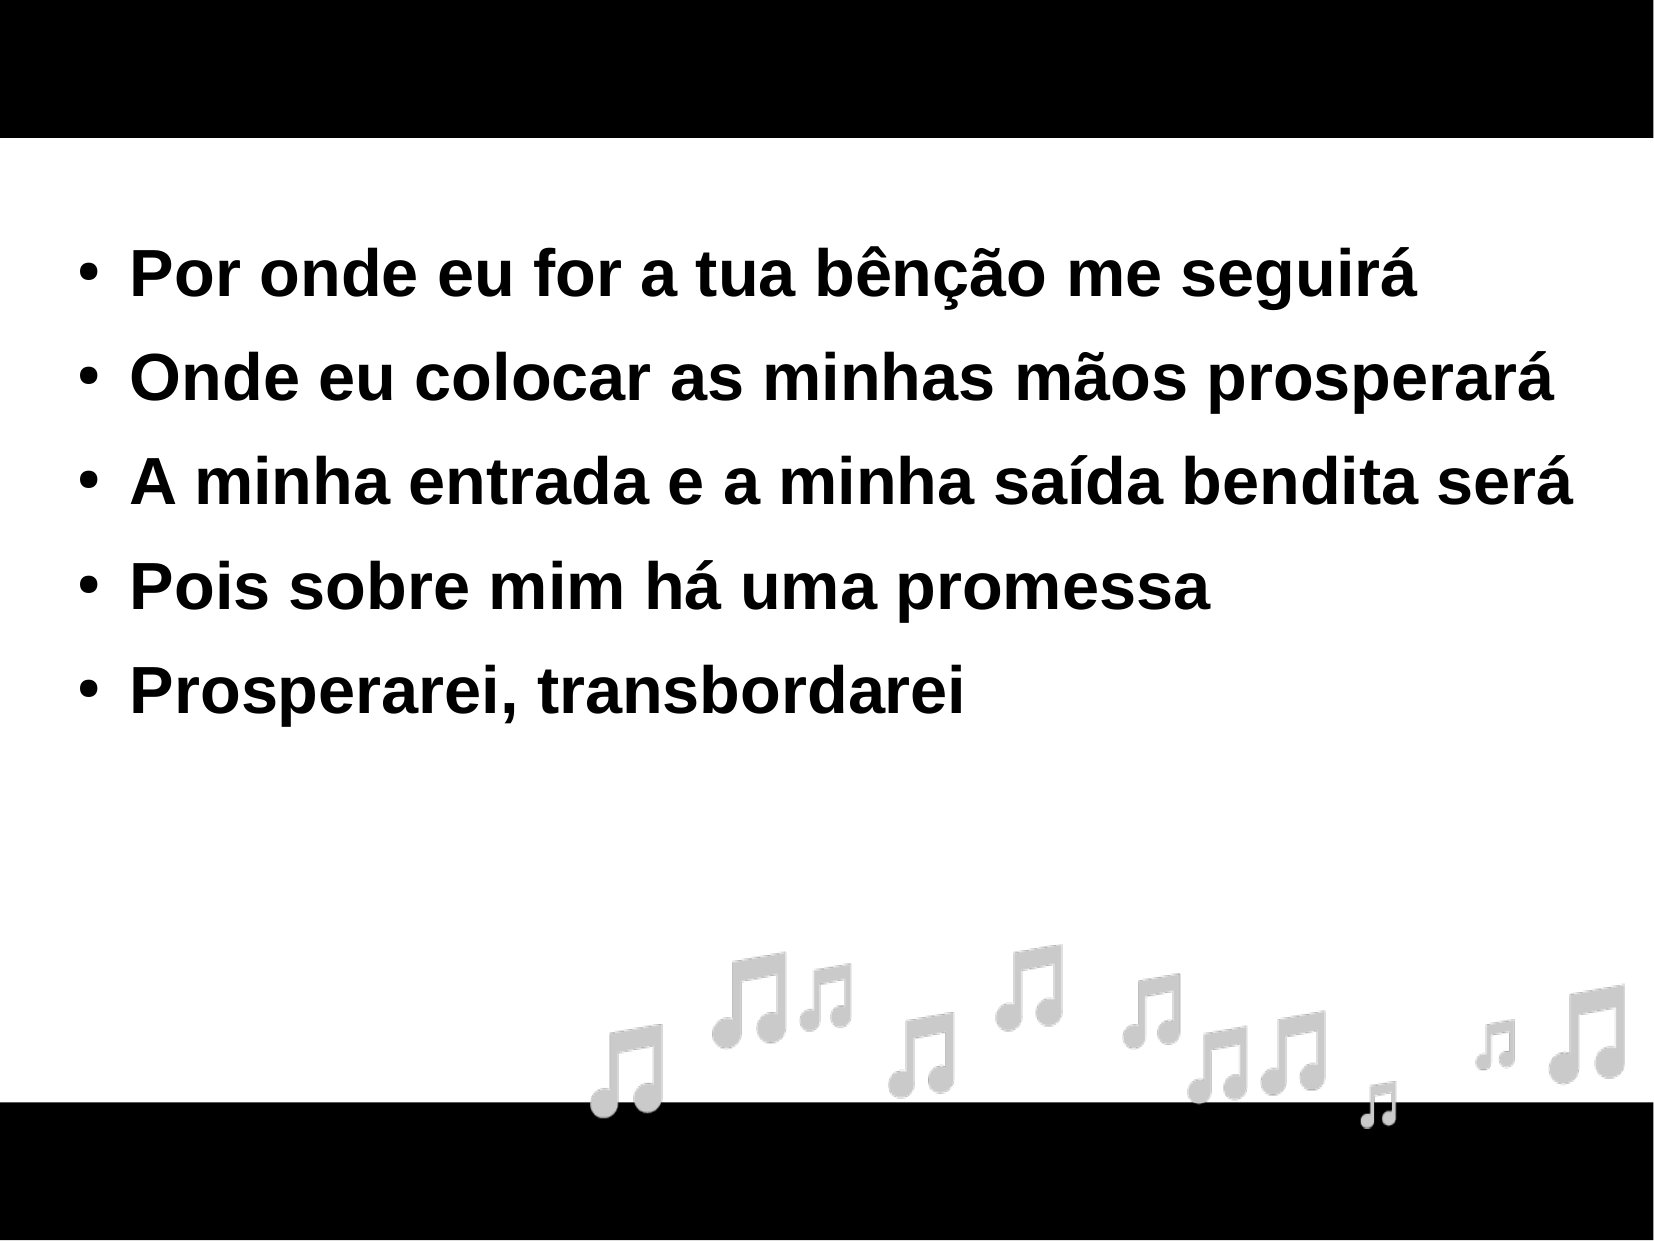

# Por onde eu for a tua bênção me seguirá
Onde eu colocar as minhas mãos prosperará
A minha entrada e a minha saída bendita será
Pois sobre mim há uma promessa
Prosperarei, transbordarei